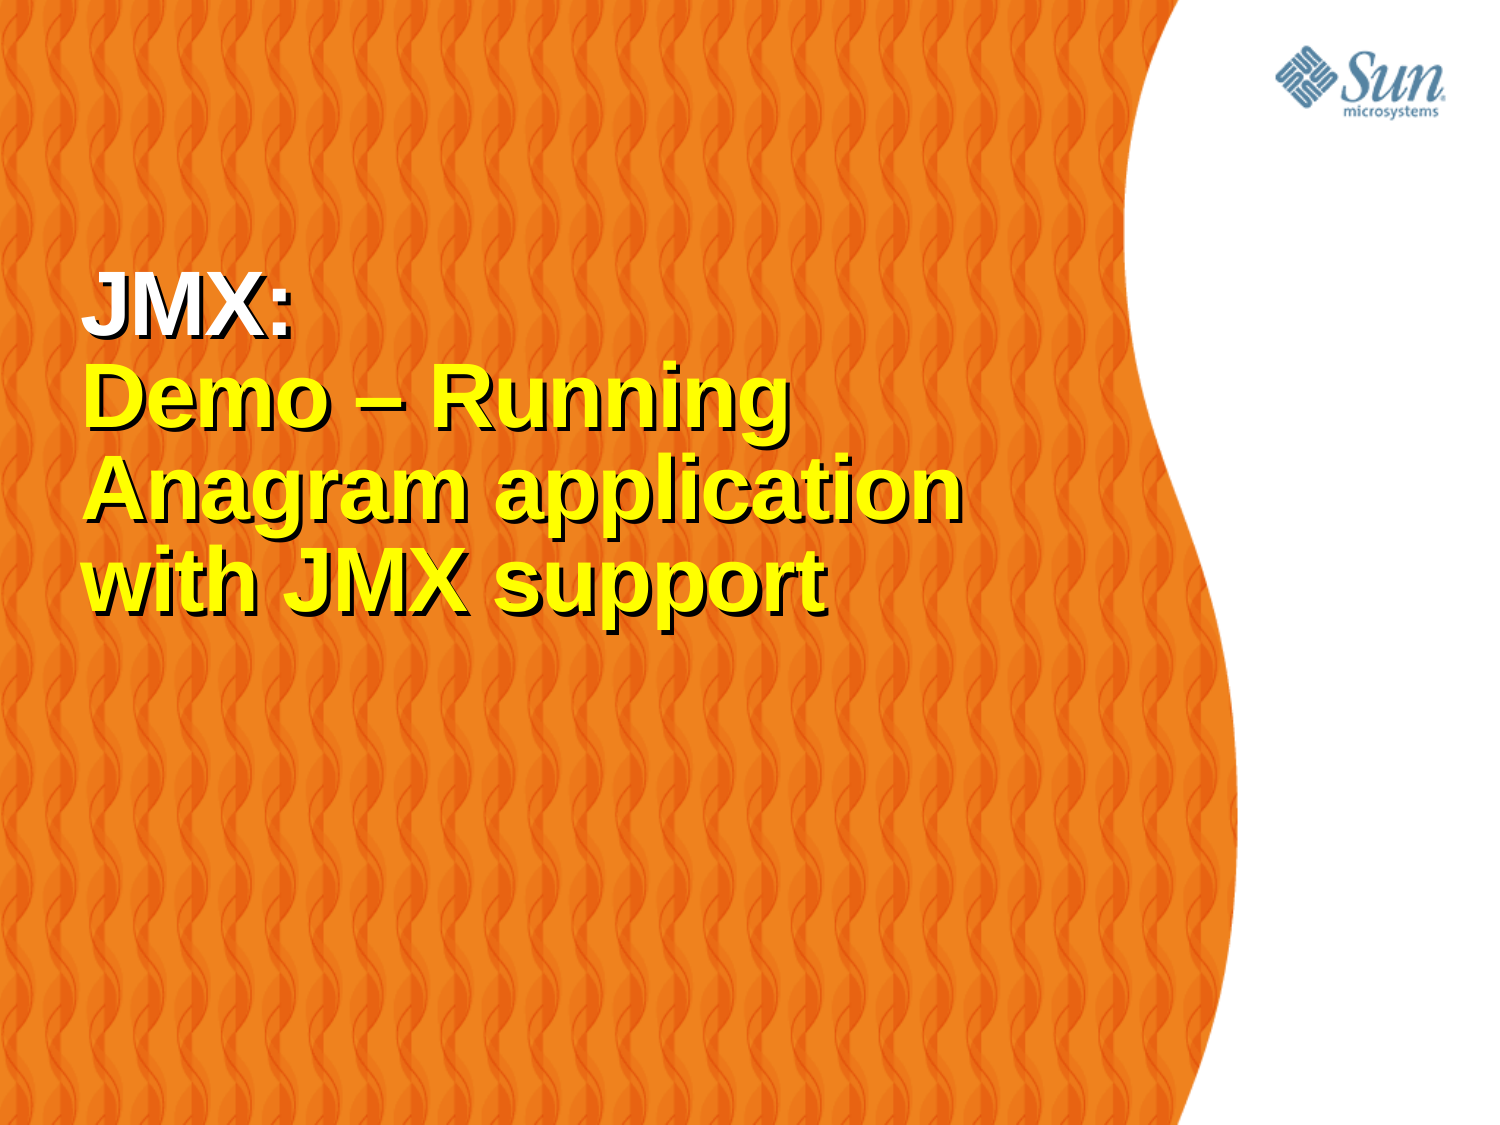

# JMX: Demo – Running Anagram application with JMX support